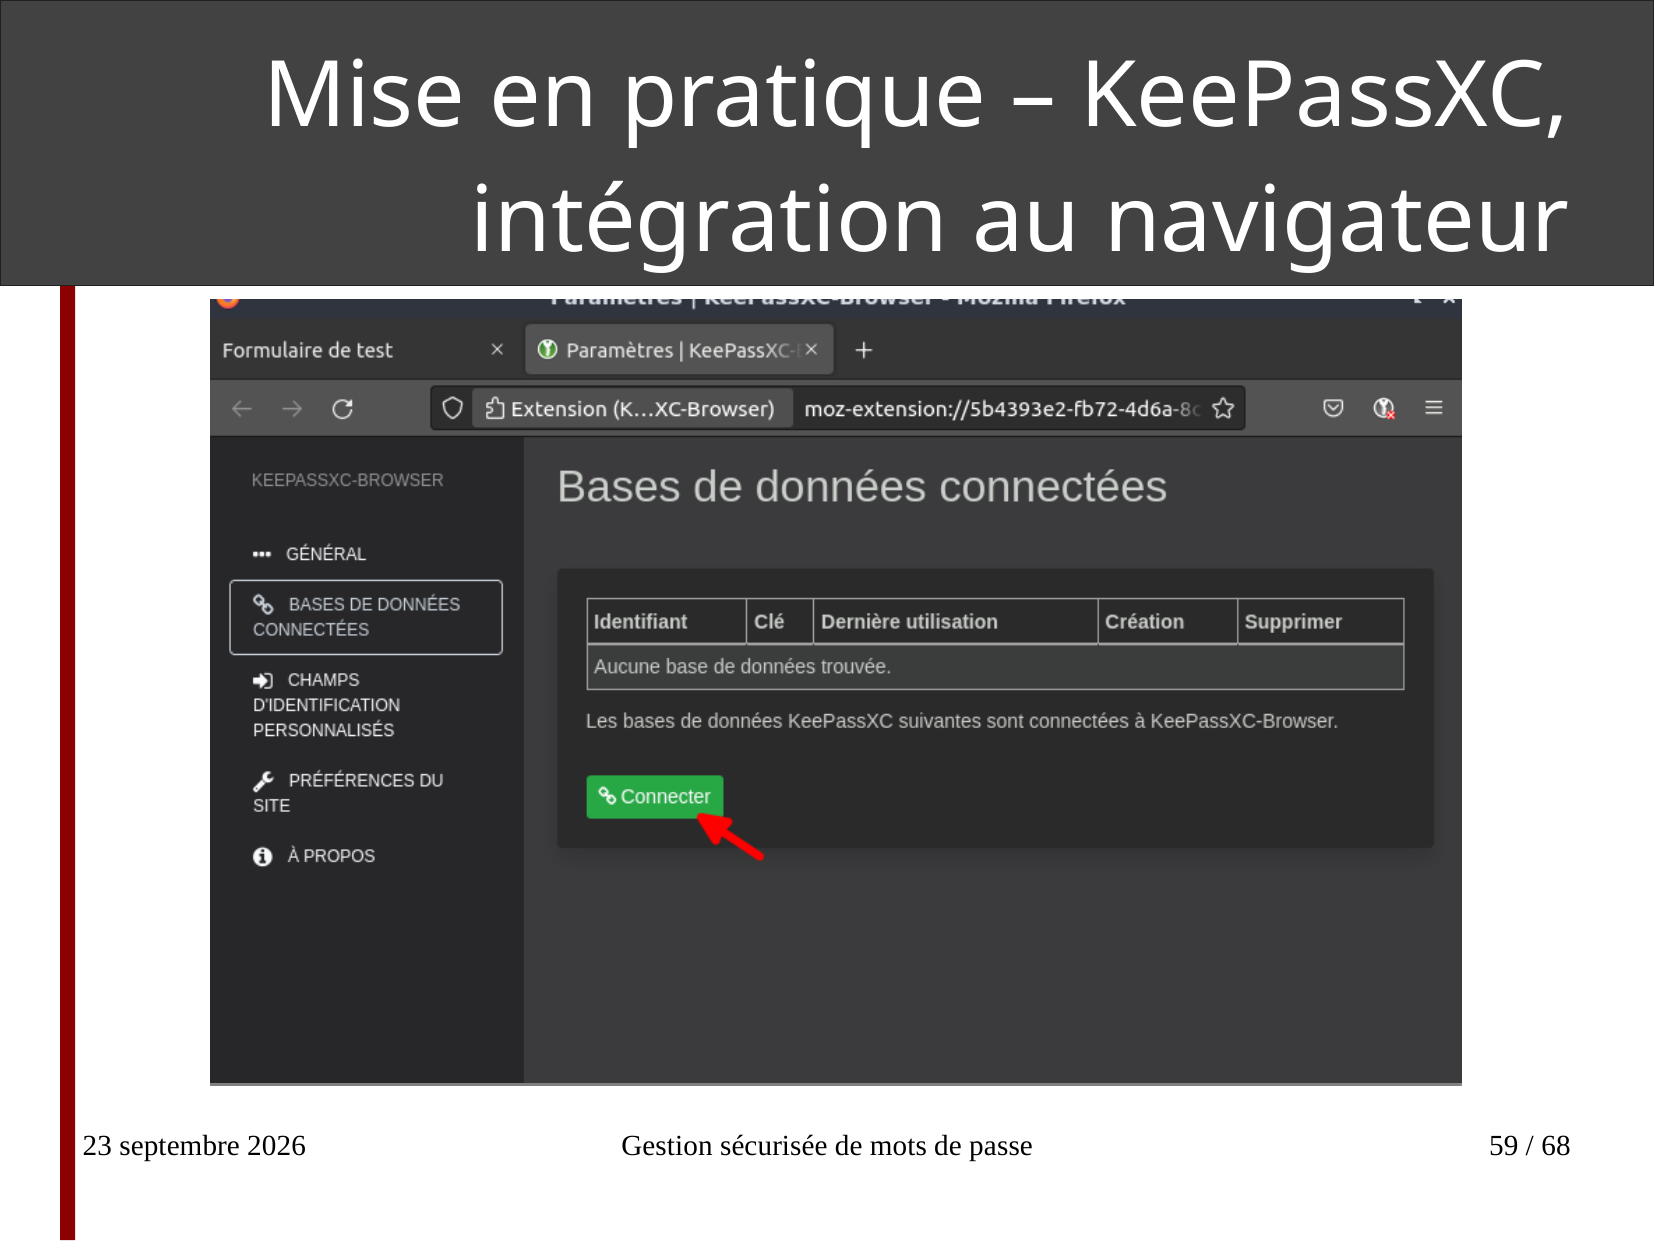

# Mise en pratique – KeePassXC, intégration au navigateur
Gestion sécurisée de mots de passe
59